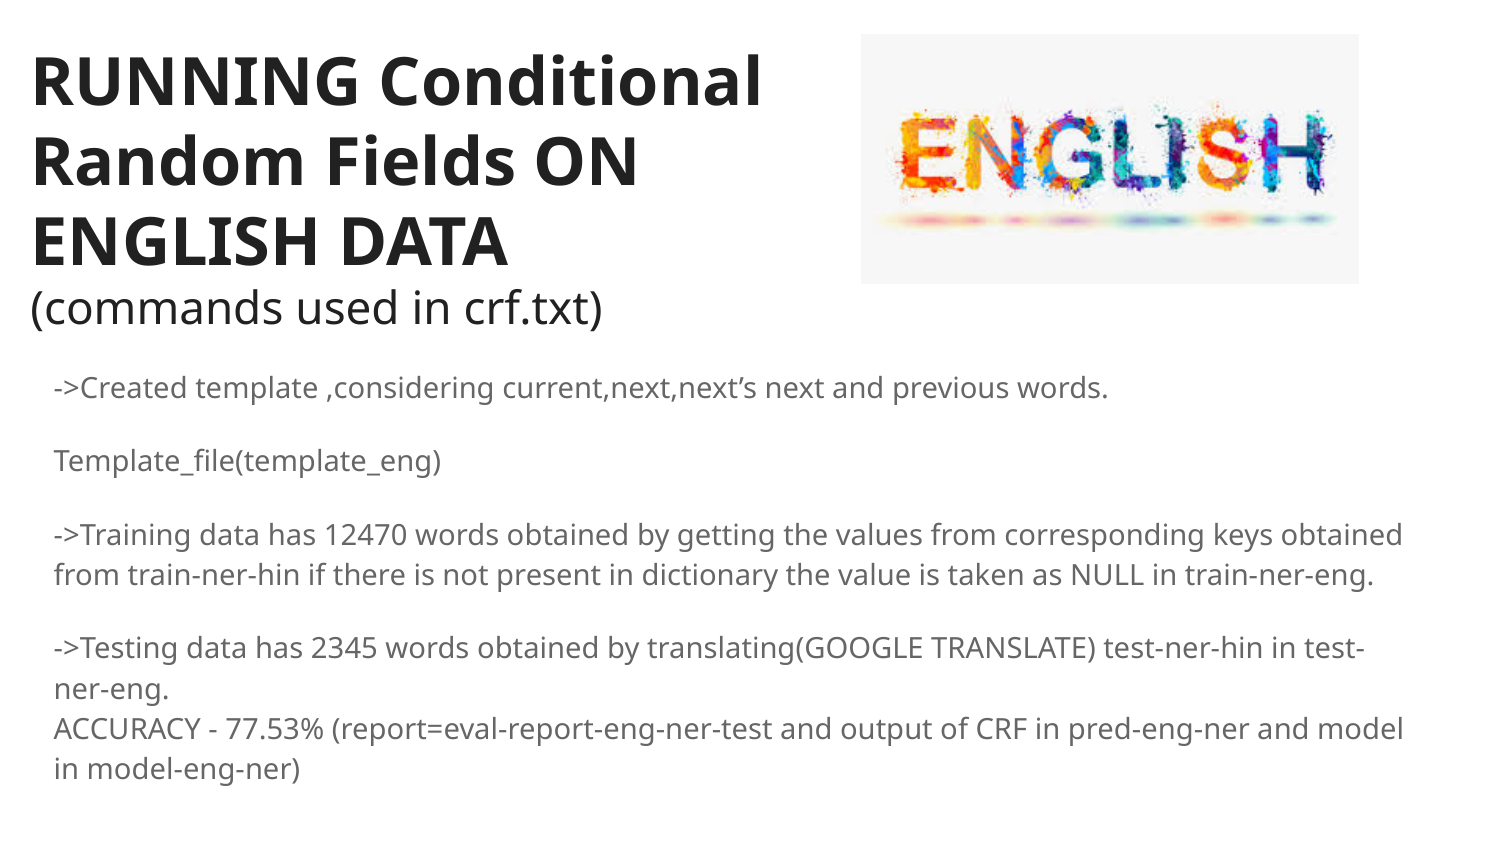

RUNNING Conditional Random Fields ON ENGLISH DATA
(commands used in crf.txt)
->Created template ,considering current,next,next’s next and previous words.
Template_file(template_eng)
->Training data has 12470 words obtained by getting the values from corresponding keys obtained from train-ner-hin if there is not present in dictionary the value is taken as NULL in train-ner-eng.
->Testing data has 2345 words obtained by translating(GOOGLE TRANSLATE) test-ner-hin in test-ner-eng.
ACCURACY - 77.53% (report=eval-report-eng-ner-test and output of CRF in pred-eng-ner and model in model-eng-ner)